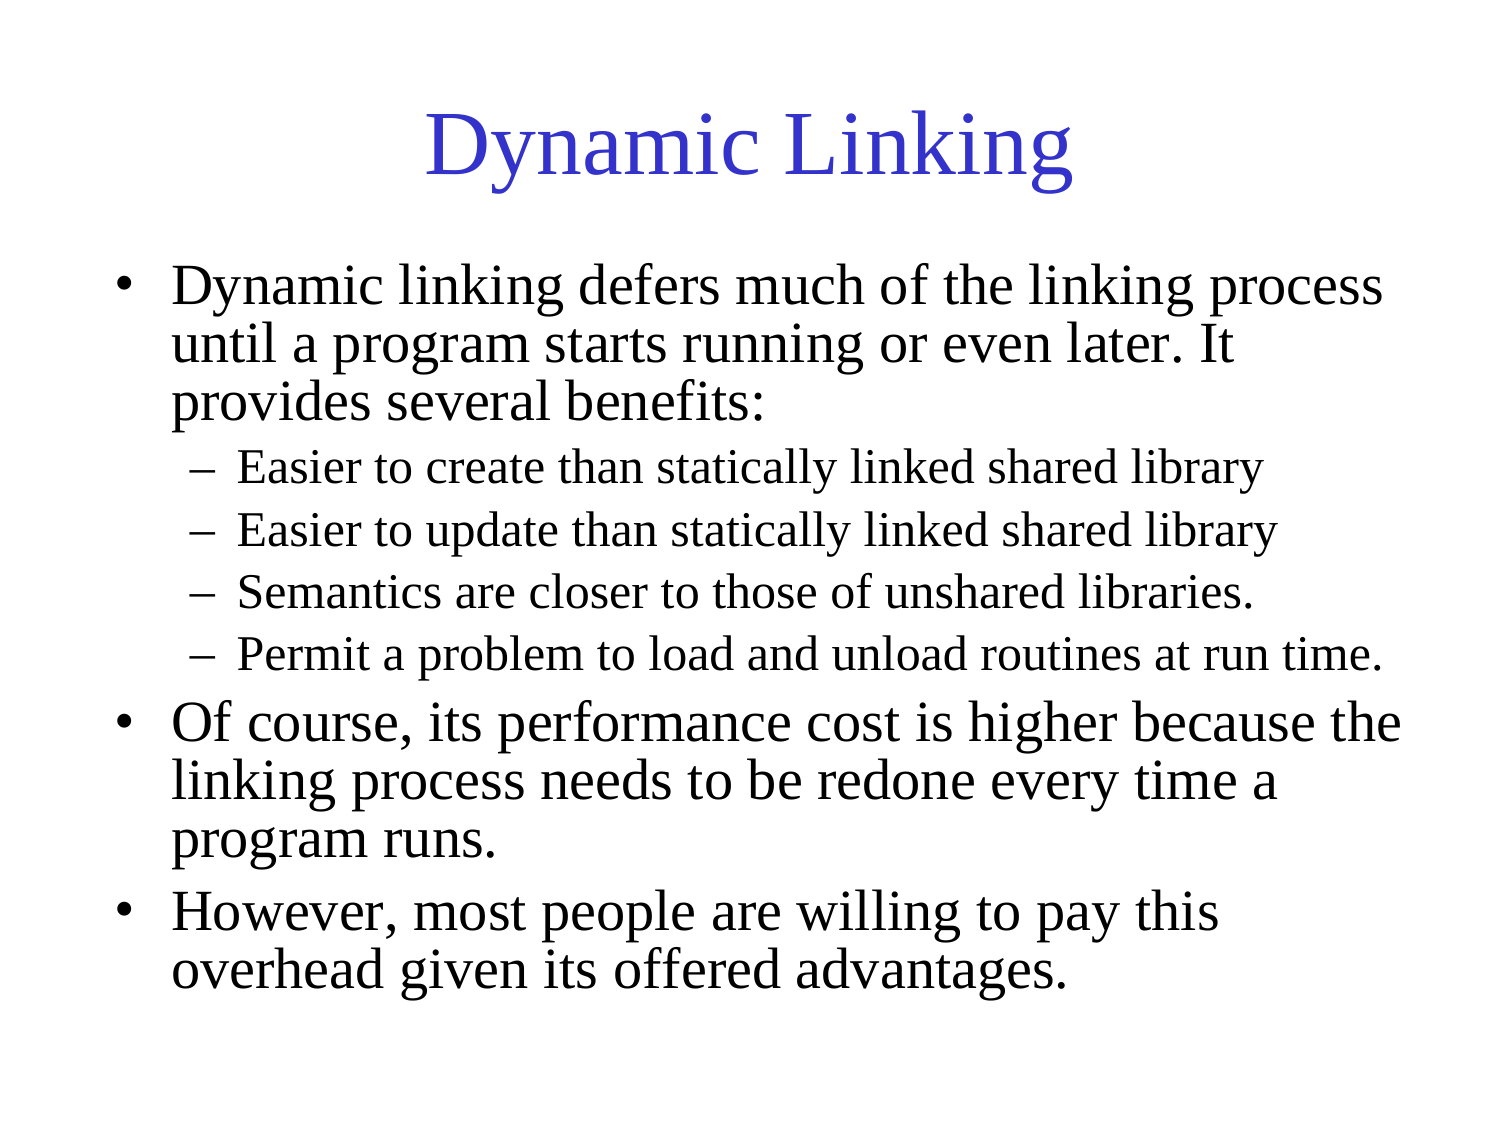

# Dynamic Linking
Dynamic linking defers much of the linking process until a program starts running or even later. It provides several benefits:
Easier to create than statically linked shared library
Easier to update than statically linked shared library
Semantics are closer to those of unshared libraries.
Permit a problem to load and unload routines at run time.
Of course, its performance cost is higher because the linking process needs to be redone every time a program runs.
However, most people are willing to pay this overhead given its offered advantages.